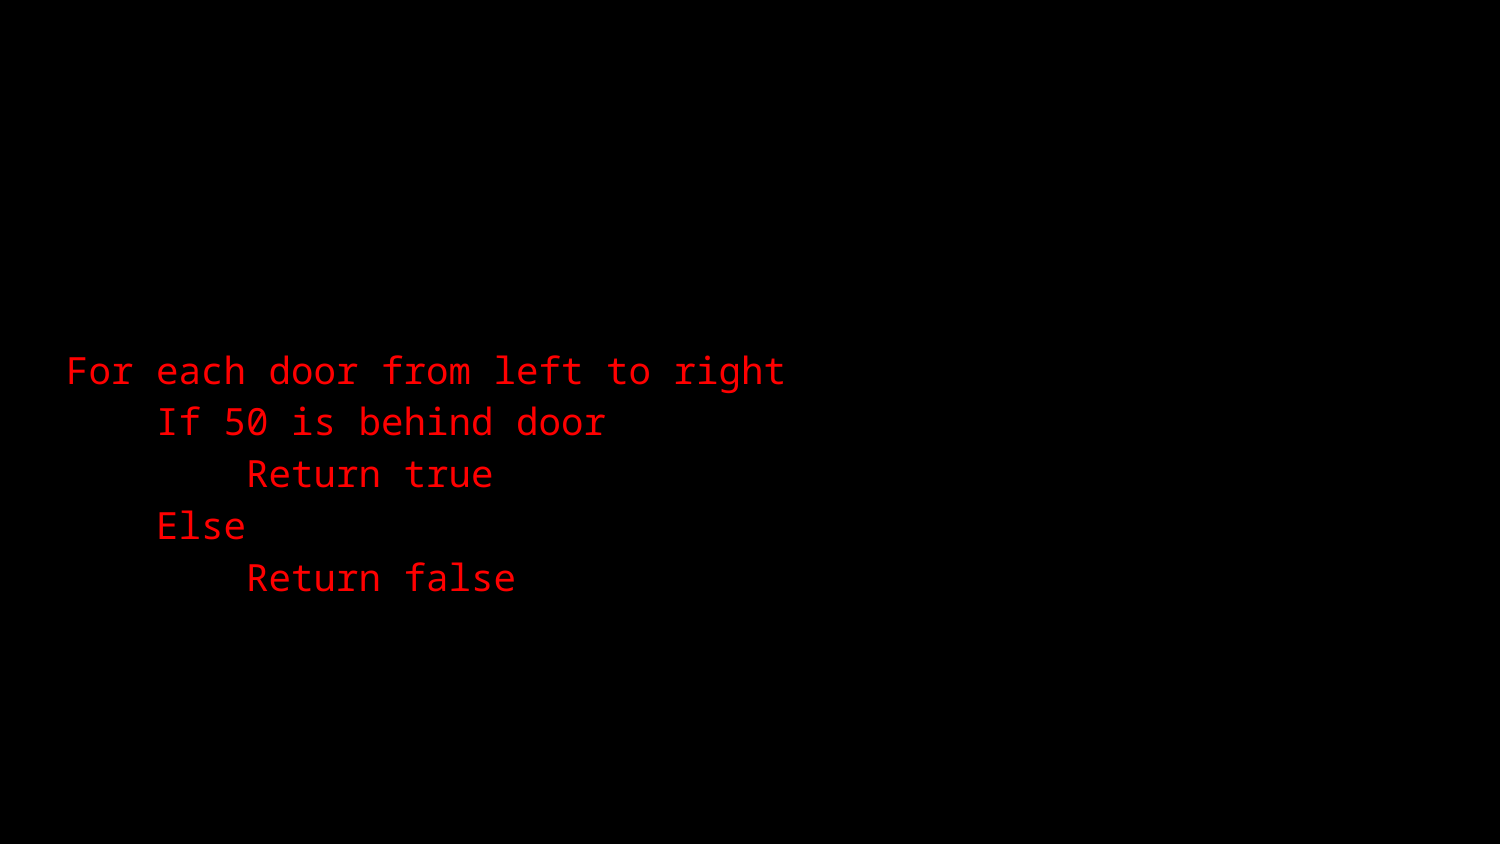

# For each door from left to right
 If 50 is behind door
 Return true
 Else
 Return false